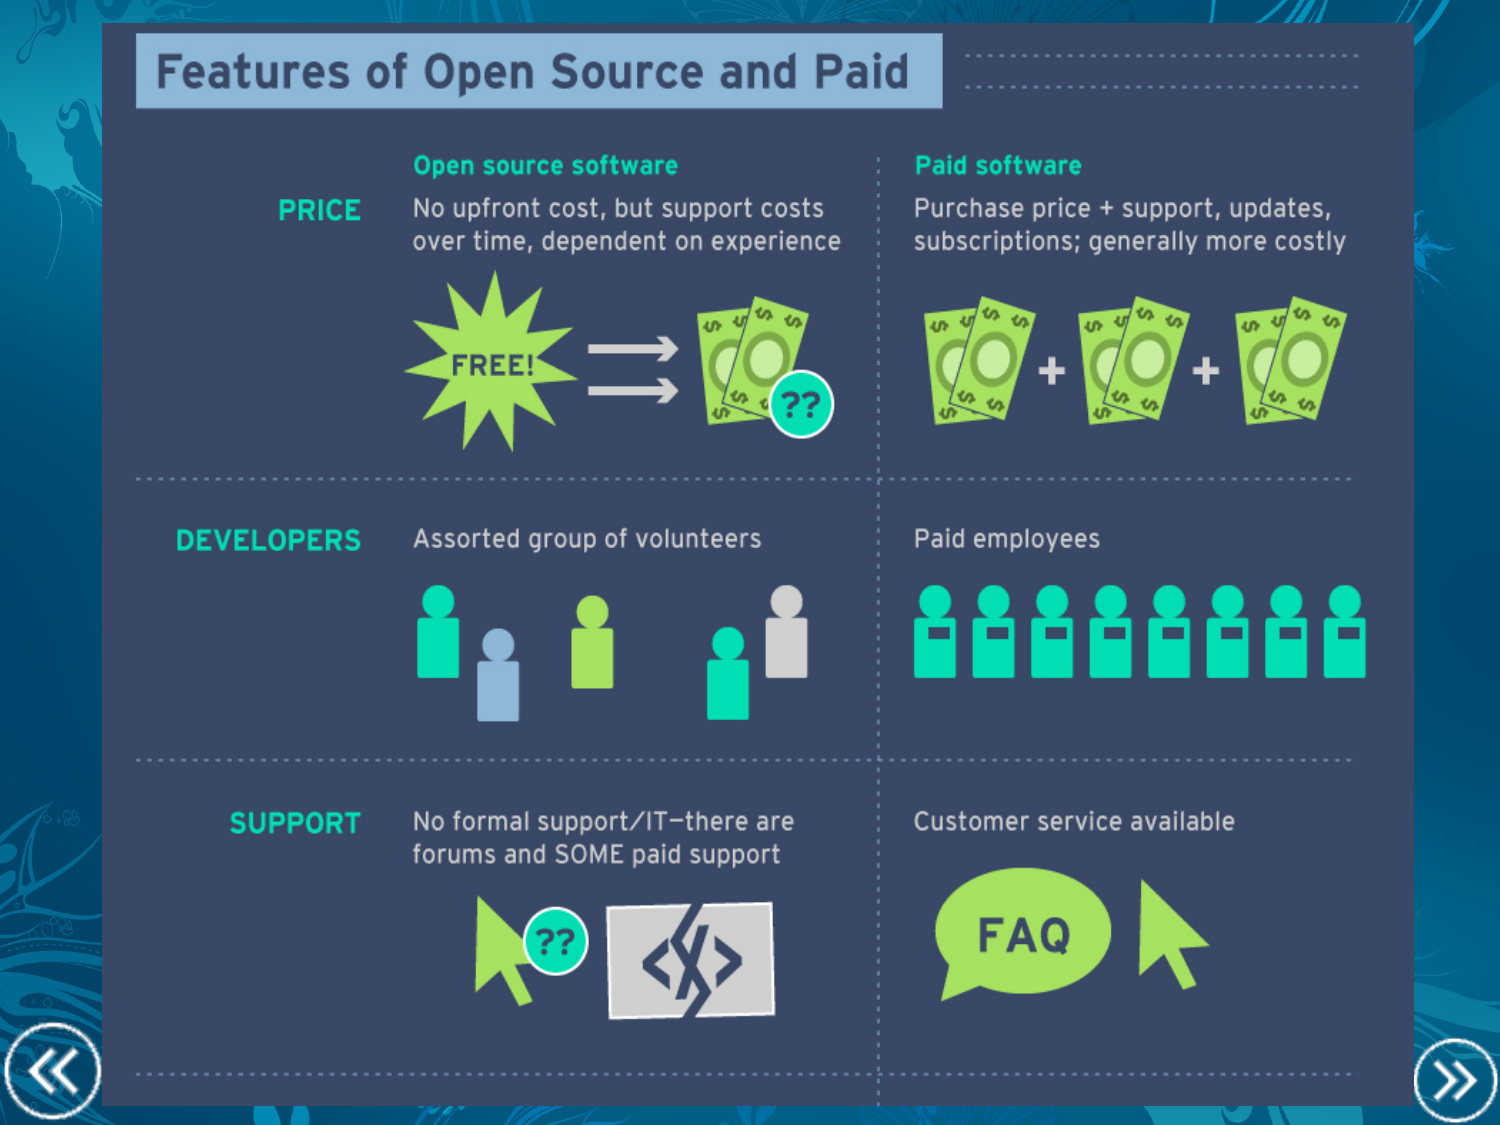

Open Source vs Paid Source
MHST12-02
(http://blog.sourceninja.com/the-history-of-open-source-software/)